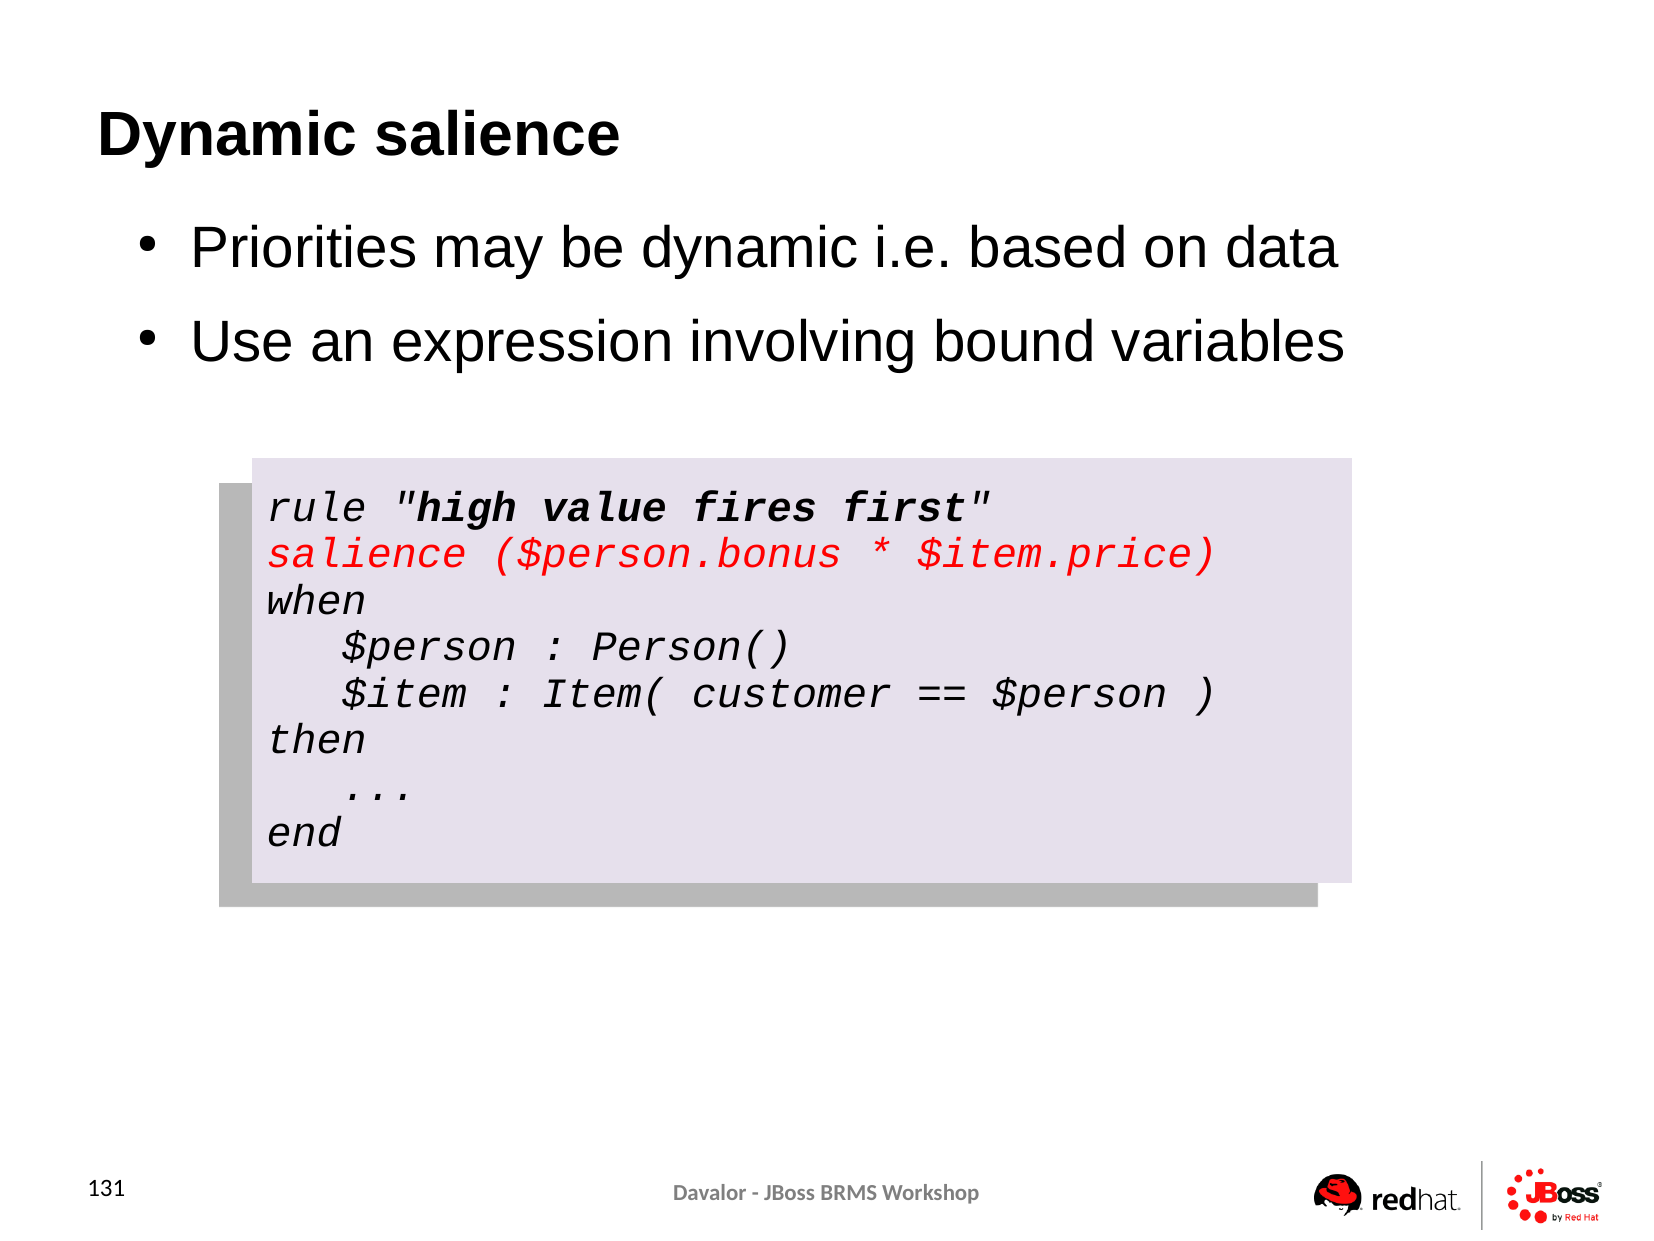

# Dynamic salience
Priorities may be dynamic i.e. based on data
Use an expression involving bound variables
rule "high value fires first"
salience ($person.bonus * $item.price)
when
 $person : Person()
 $item : Item( customer == $person )
then
 ...
end